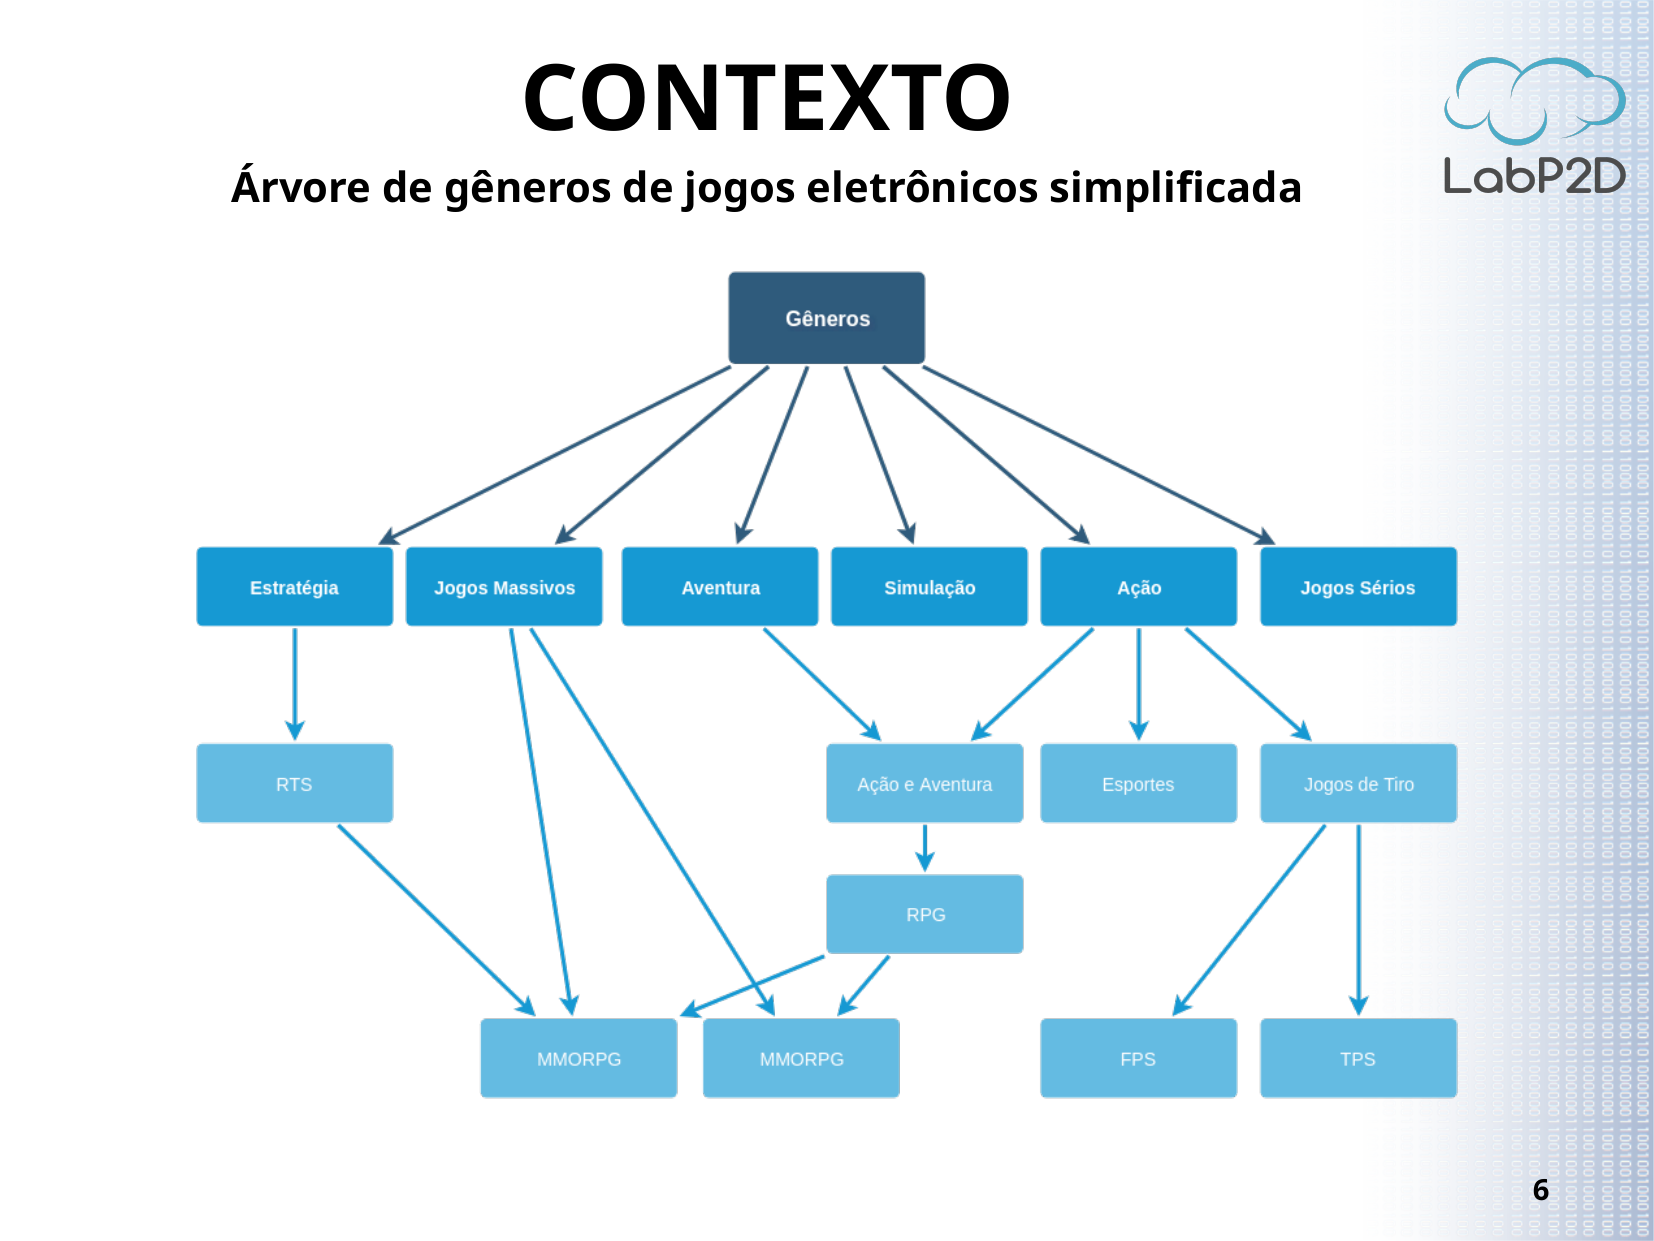

# CONTEXTO Árvore de gêneros de jogos eletrônicos simplificada
6